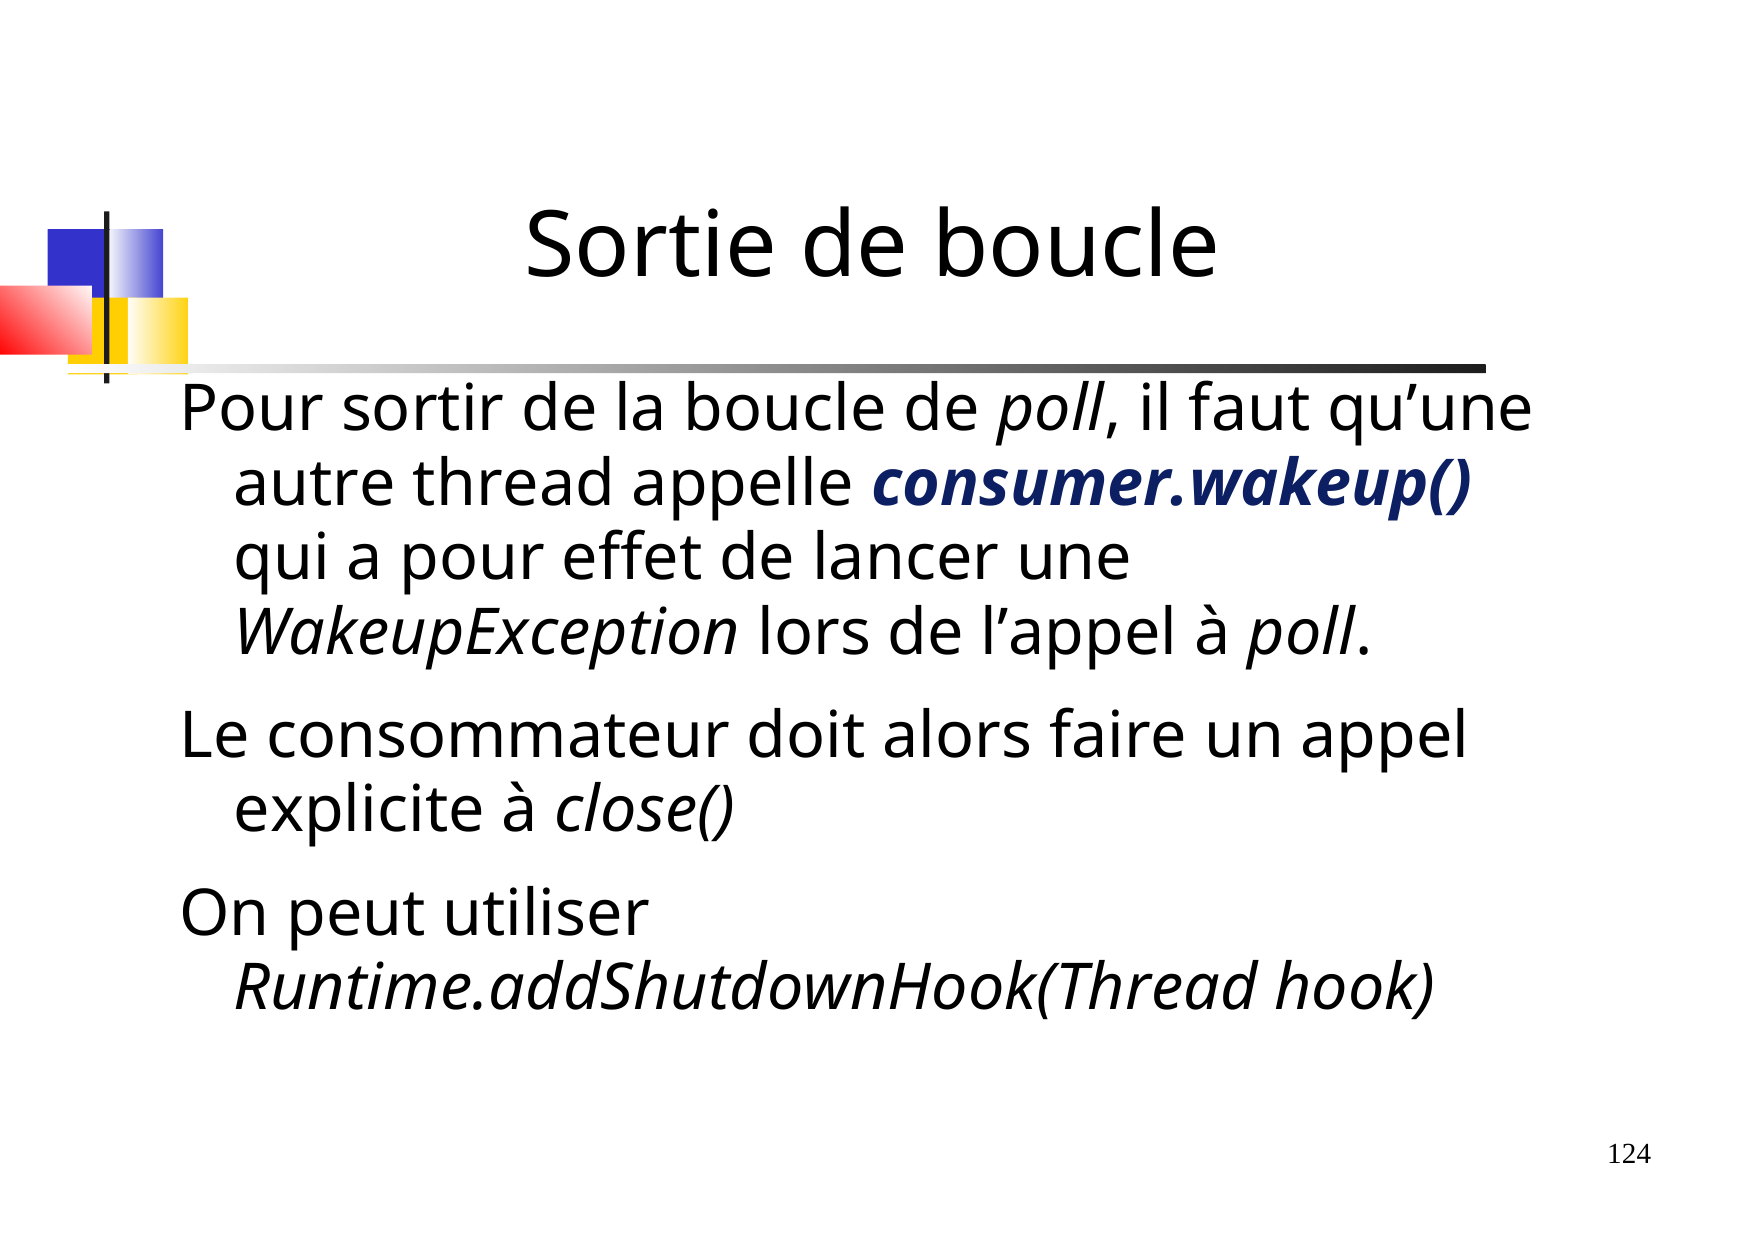

# Sortie de boucle
Pour sortir de la boucle de poll, il faut qu’une autre thread appelle consumer.wakeup() qui a pour effet de lancer une WakeupException lors de l’appel à poll.
Le consommateur doit alors faire un appel explicite à close()
On peut utiliser Runtime.addShutdownHook(Thread hook)